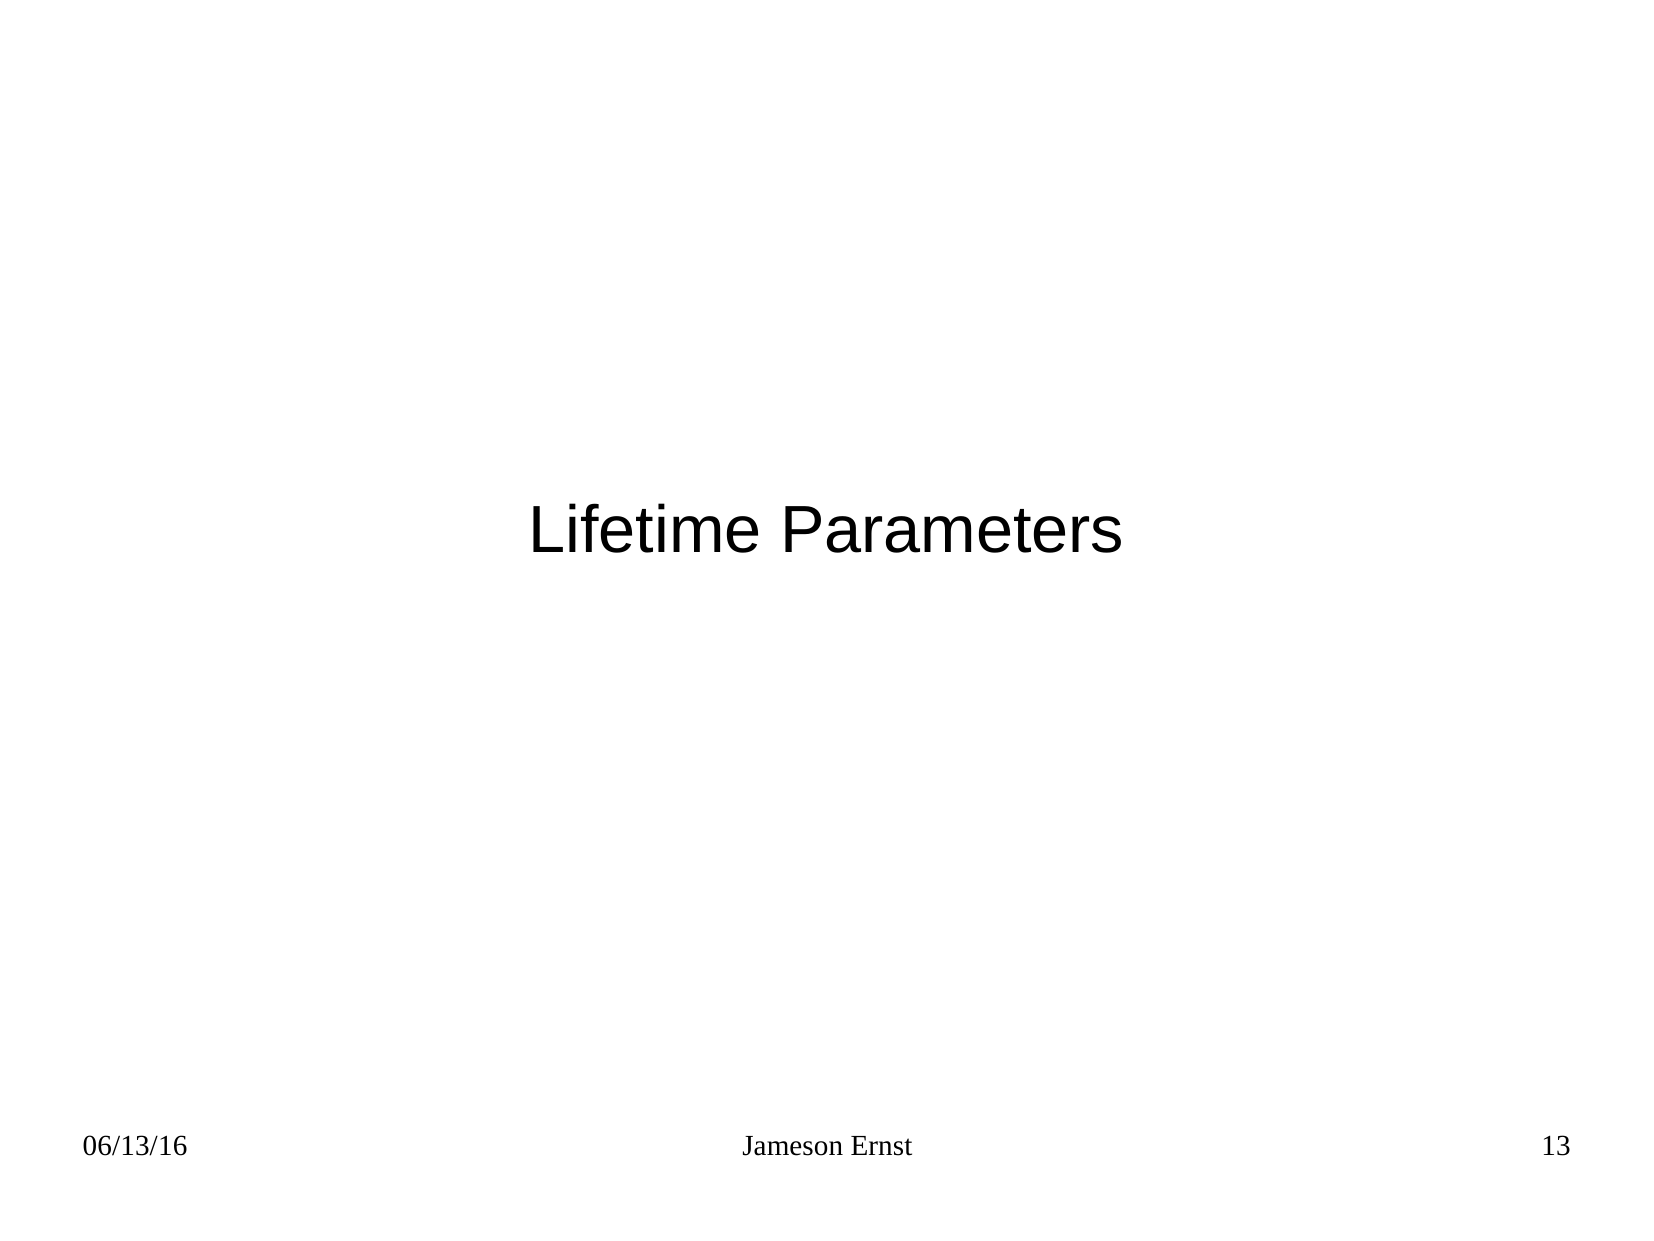

# Lifetime Parameters
06/13/16
Jameson Ernst
13